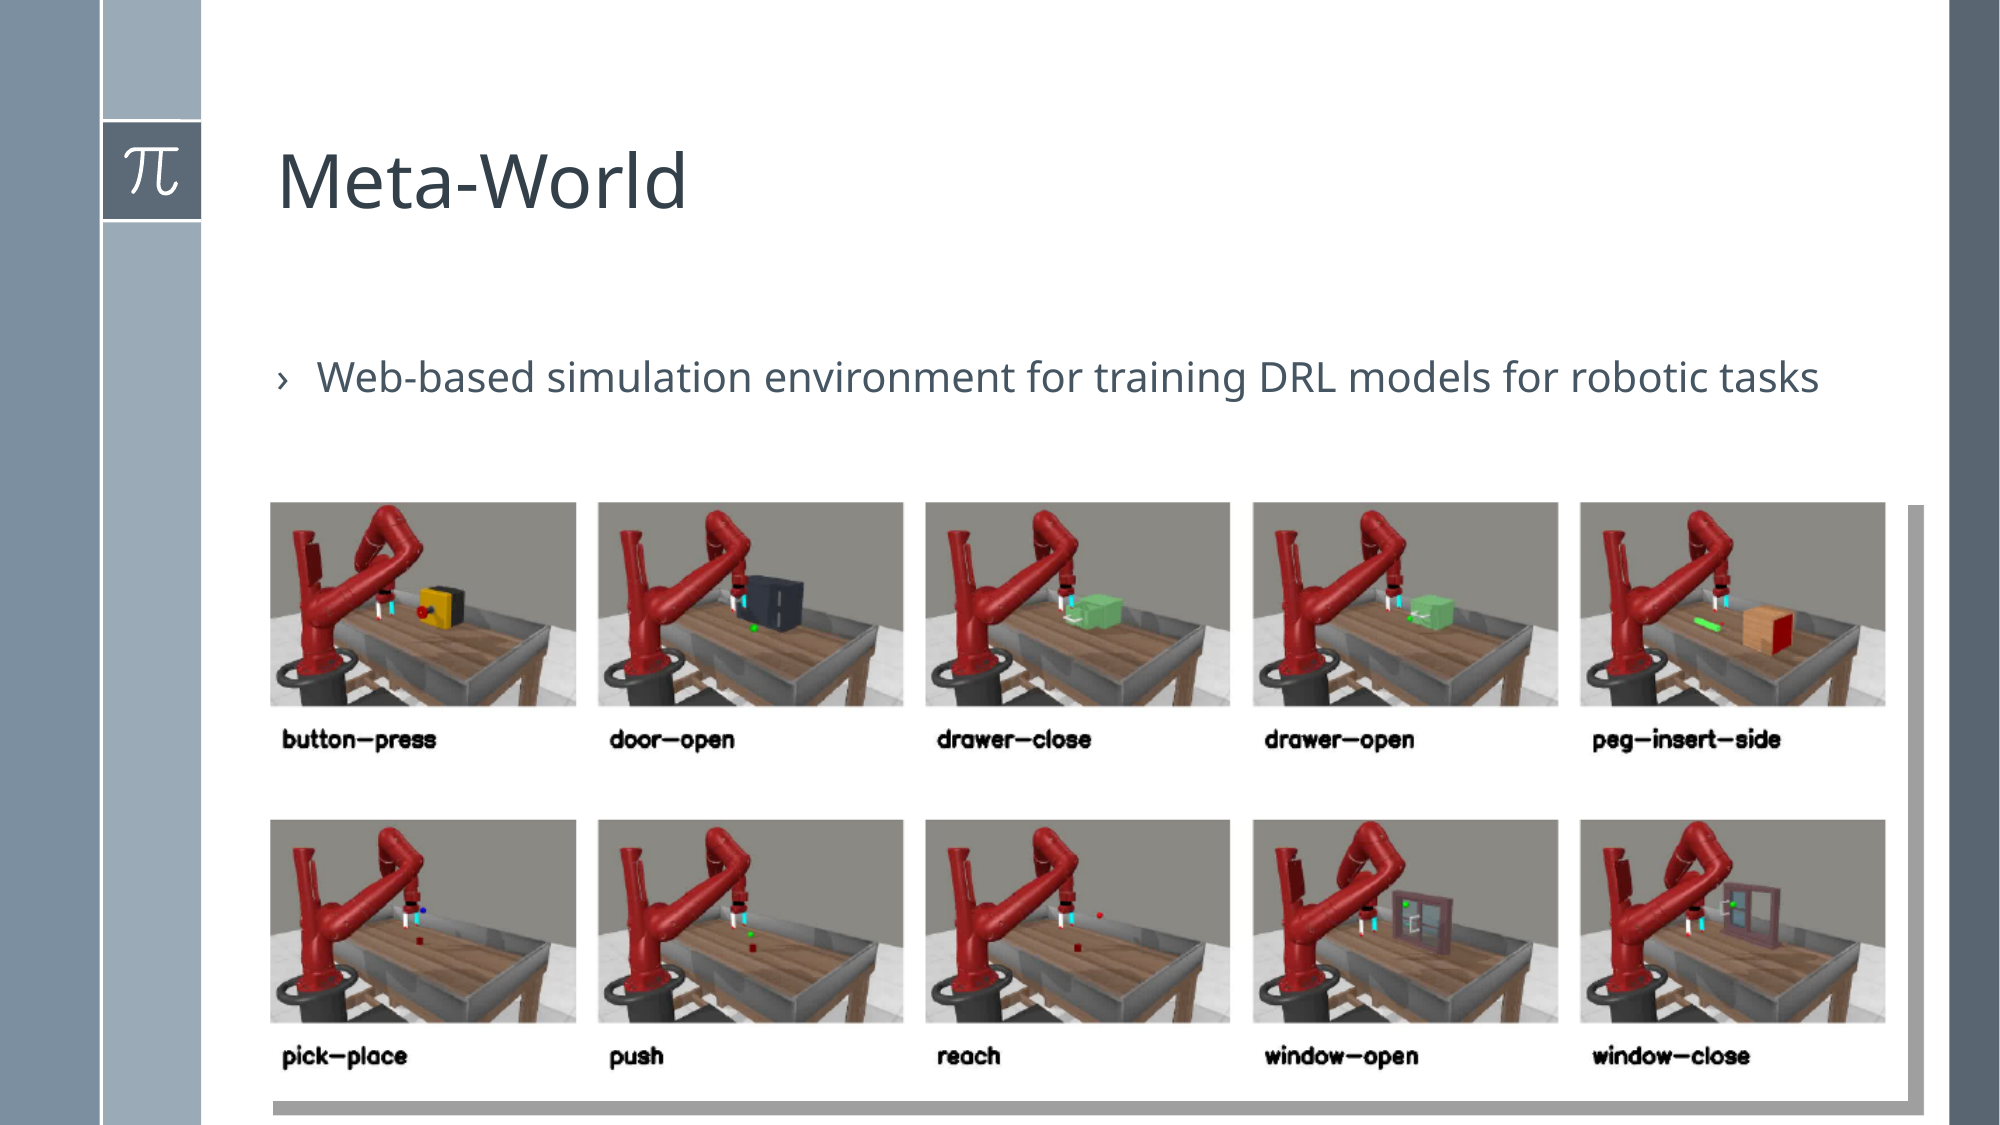

Meta-World
Web-based simulation environment for training DRL models for robotic tasks